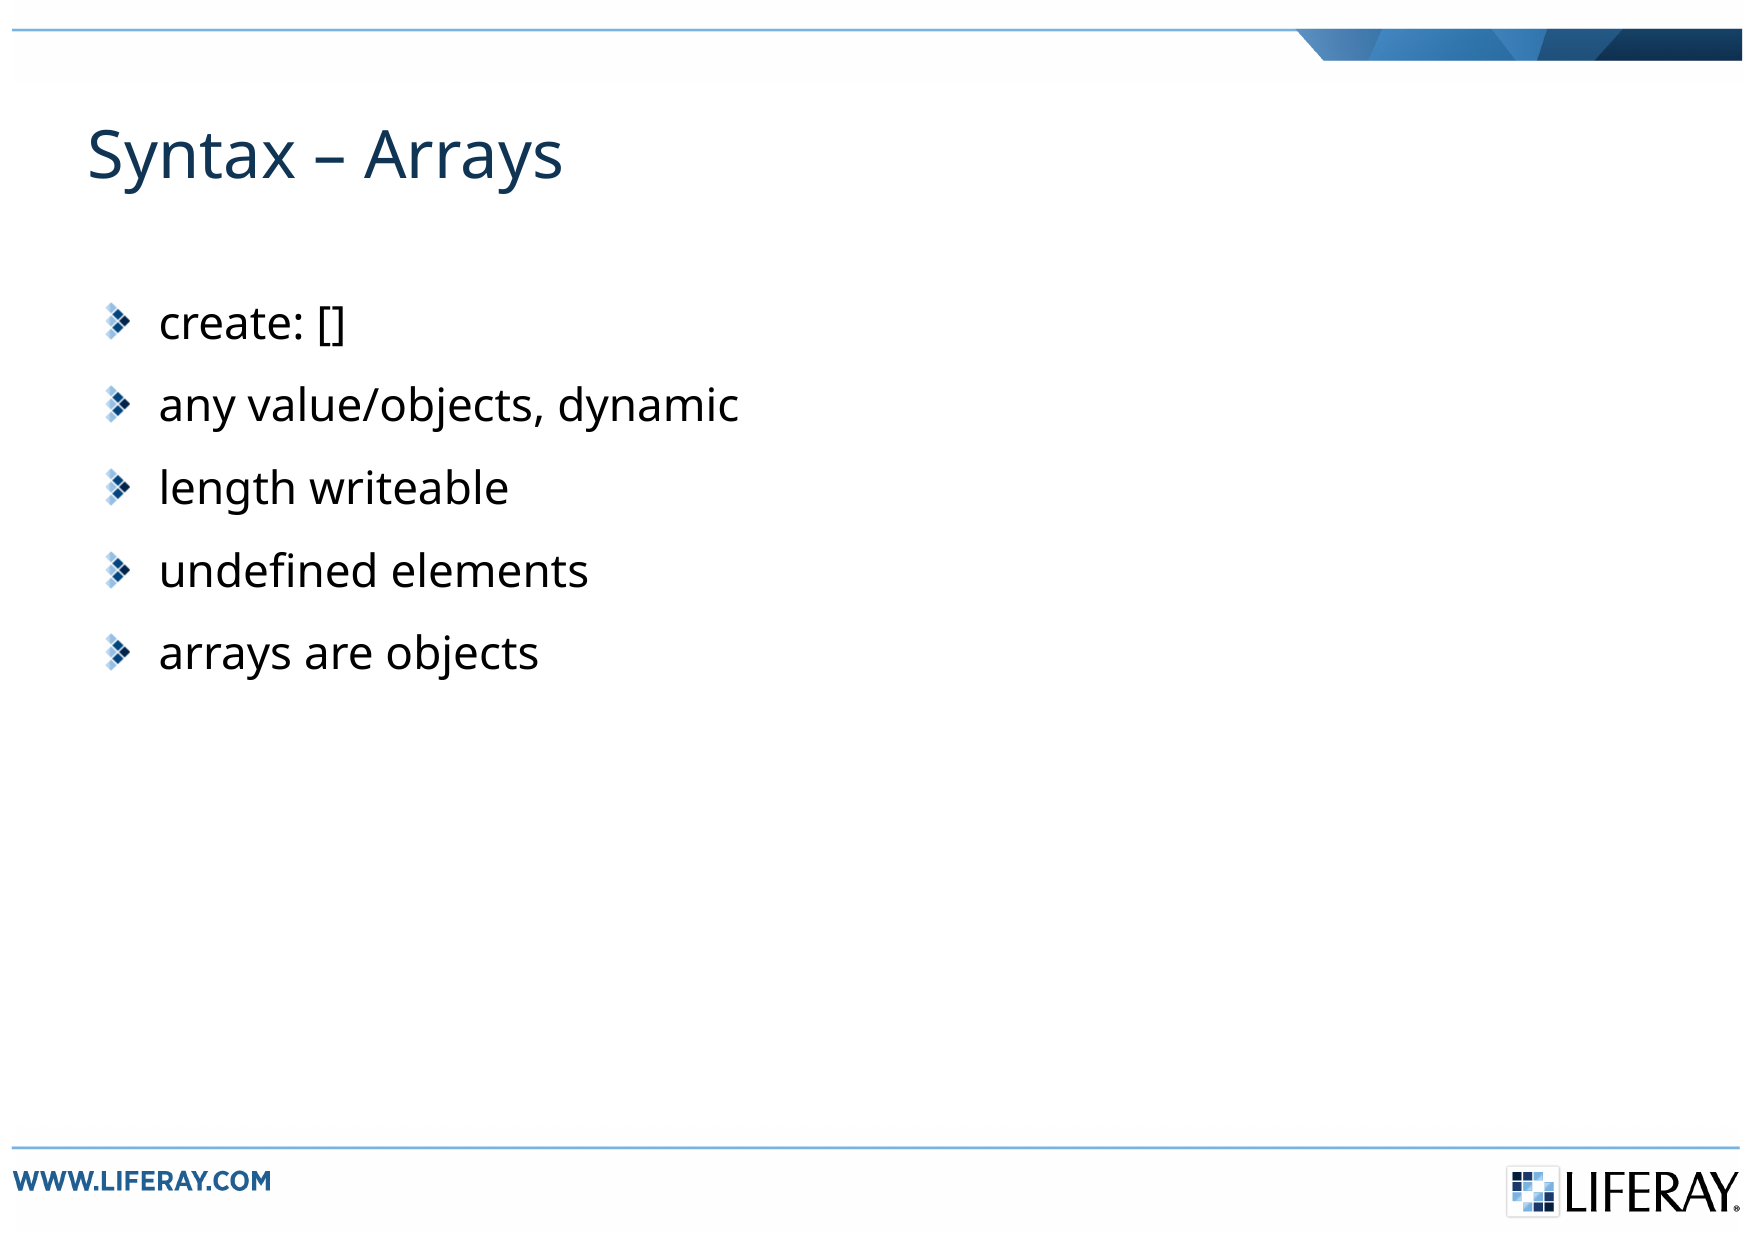

# Syntax – Arrays
create: []
any value/objects, dynamic
length writeable
undefined elements
arrays are objects